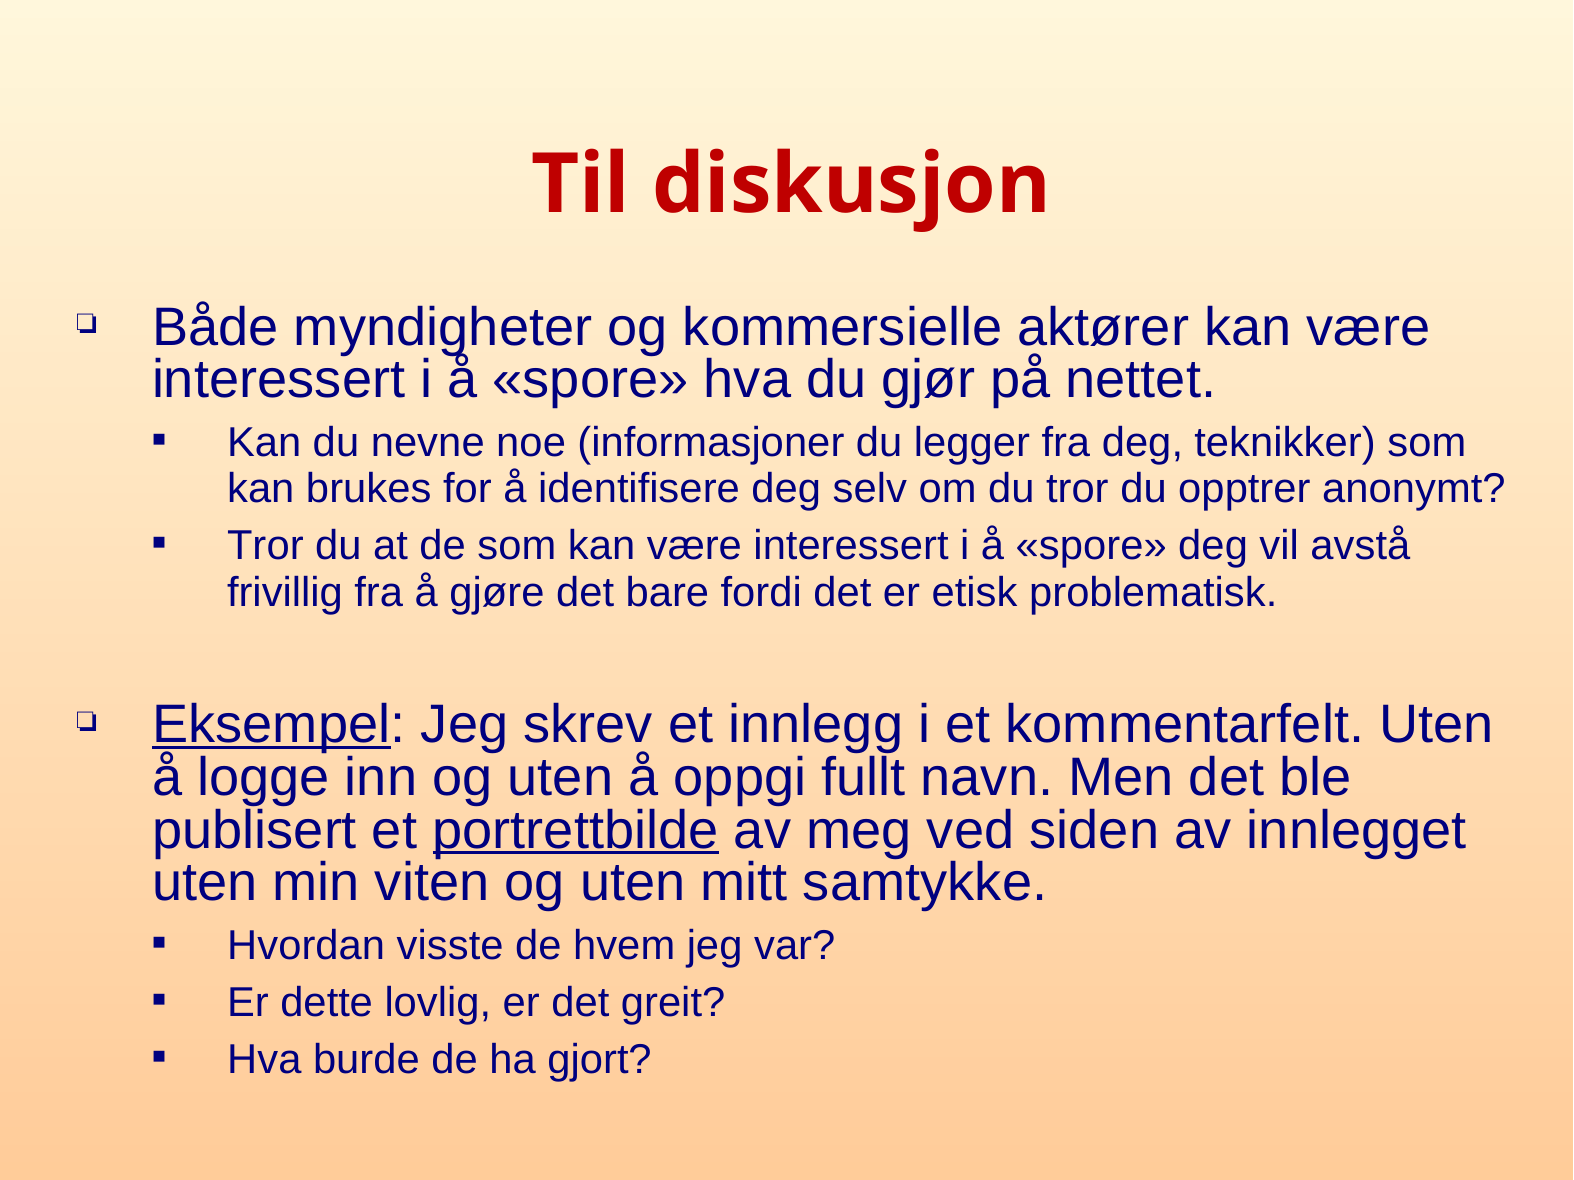

# Til diskusjon
Både myndigheter og kommersielle aktører kan være interessert i å «spore» hva du gjør på nettet.
Kan du nevne noe (informasjoner du legger fra deg, teknikker) som kan brukes for å identifisere deg selv om du tror du opptrer anonymt?
Tror du at de som kan være interessert i å «spore» deg vil avstå frivillig fra å gjøre det bare fordi det er etisk problematisk.
Eksempel: Jeg skrev et innlegg i et kommentarfelt. Uten å logge inn og uten å oppgi fullt navn. Men det ble publisert et portrettbilde av meg ved siden av innlegget uten min viten og uten mitt samtykke.
Hvordan visste de hvem jeg var?
Er dette lovlig, er det greit?
Hva burde de ha gjort?